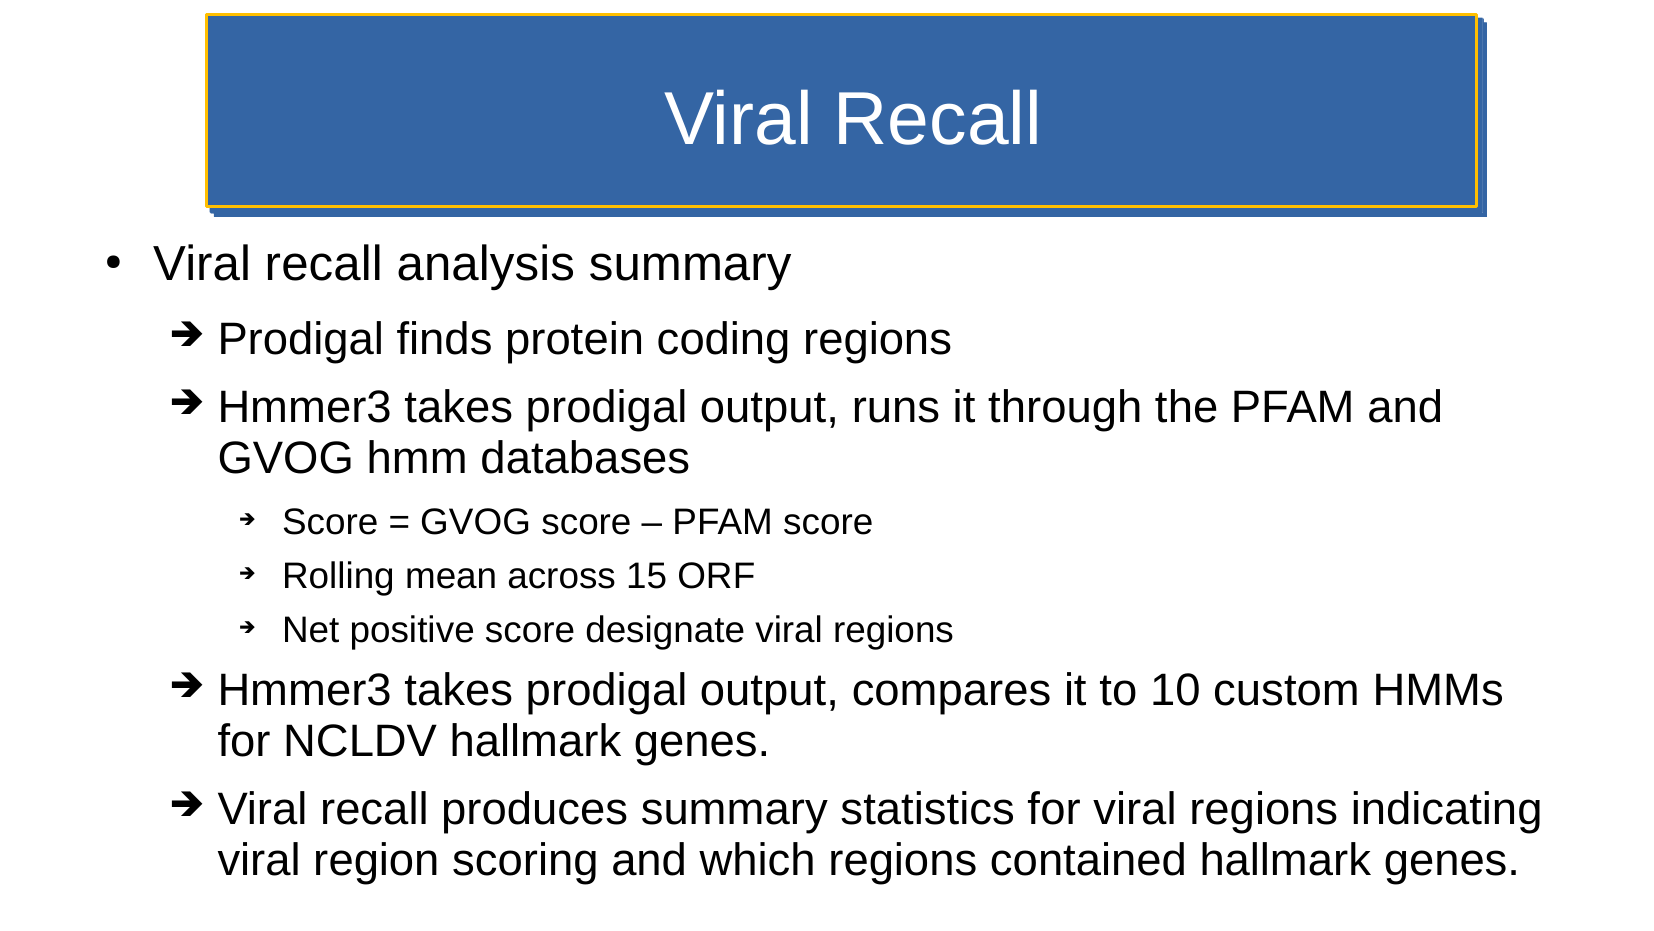

# Viral Recall
Viral recall analysis summary
Prodigal finds protein coding regions
Hmmer3 takes prodigal output, runs it through the PFAM and GVOG hmm databases
Score = GVOG score – PFAM score
Rolling mean across 15 ORF
Net positive score designate viral regions
Hmmer3 takes prodigal output, compares it to 10 custom HMMs for NCLDV hallmark genes.
Viral recall produces summary statistics for viral regions indicating viral region scoring and which regions contained hallmark genes.